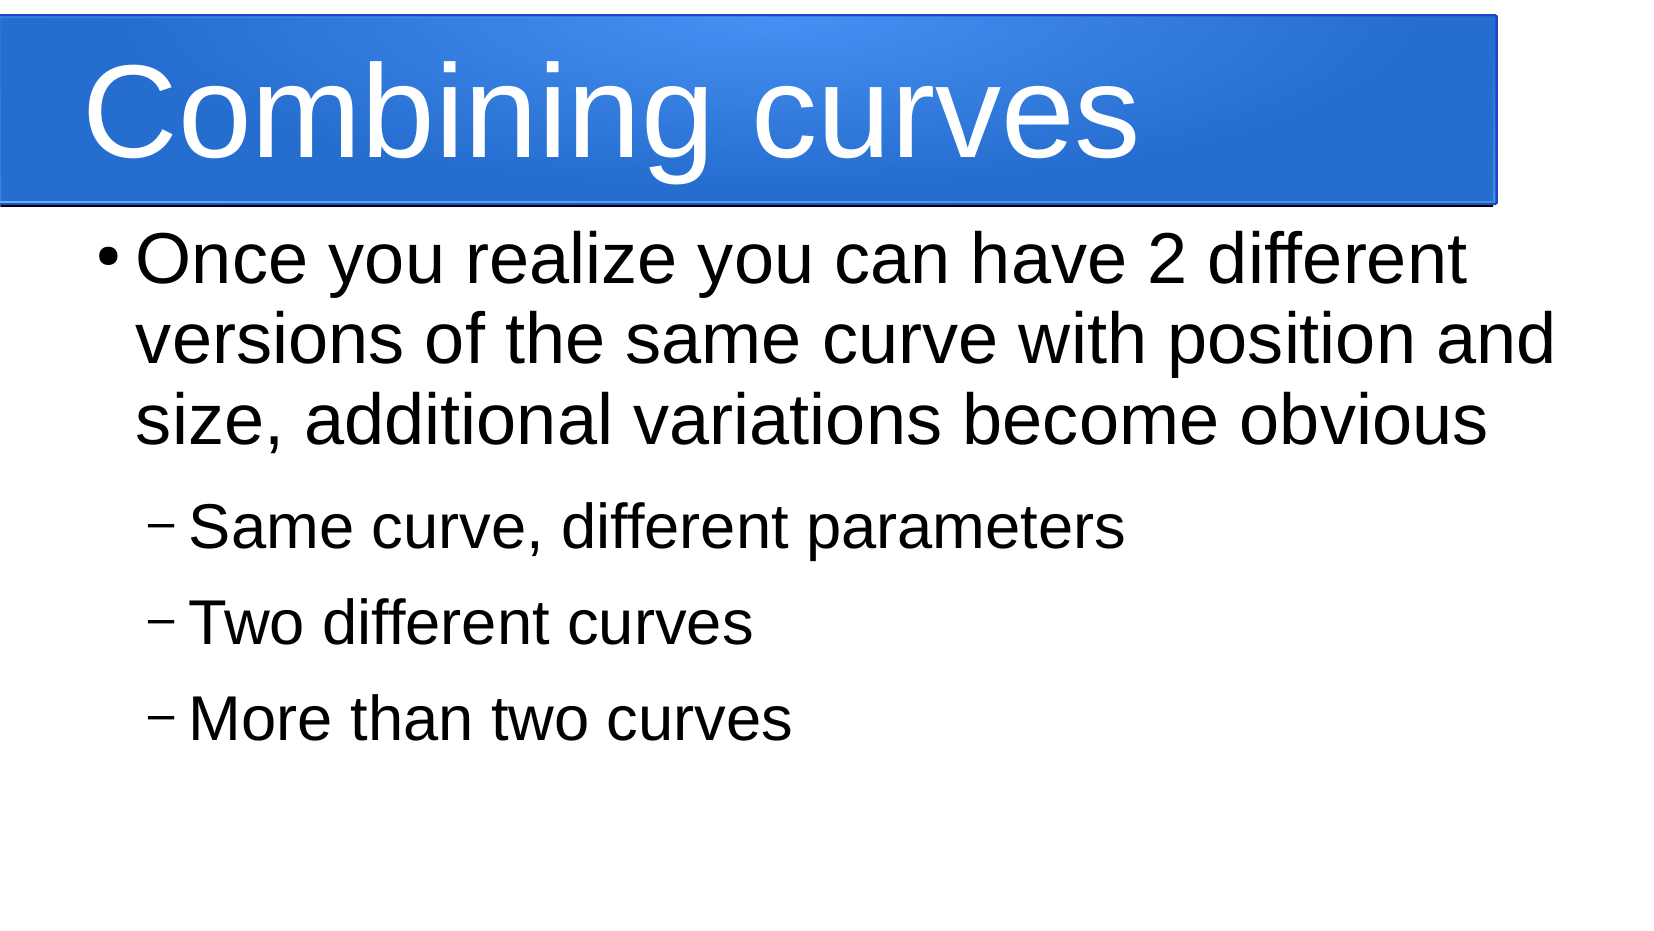

# Combining curves
Once you realize you can have 2 different versions of the same curve with position and size, additional variations become obvious
Same curve, different parameters
Two different curves
More than two curves